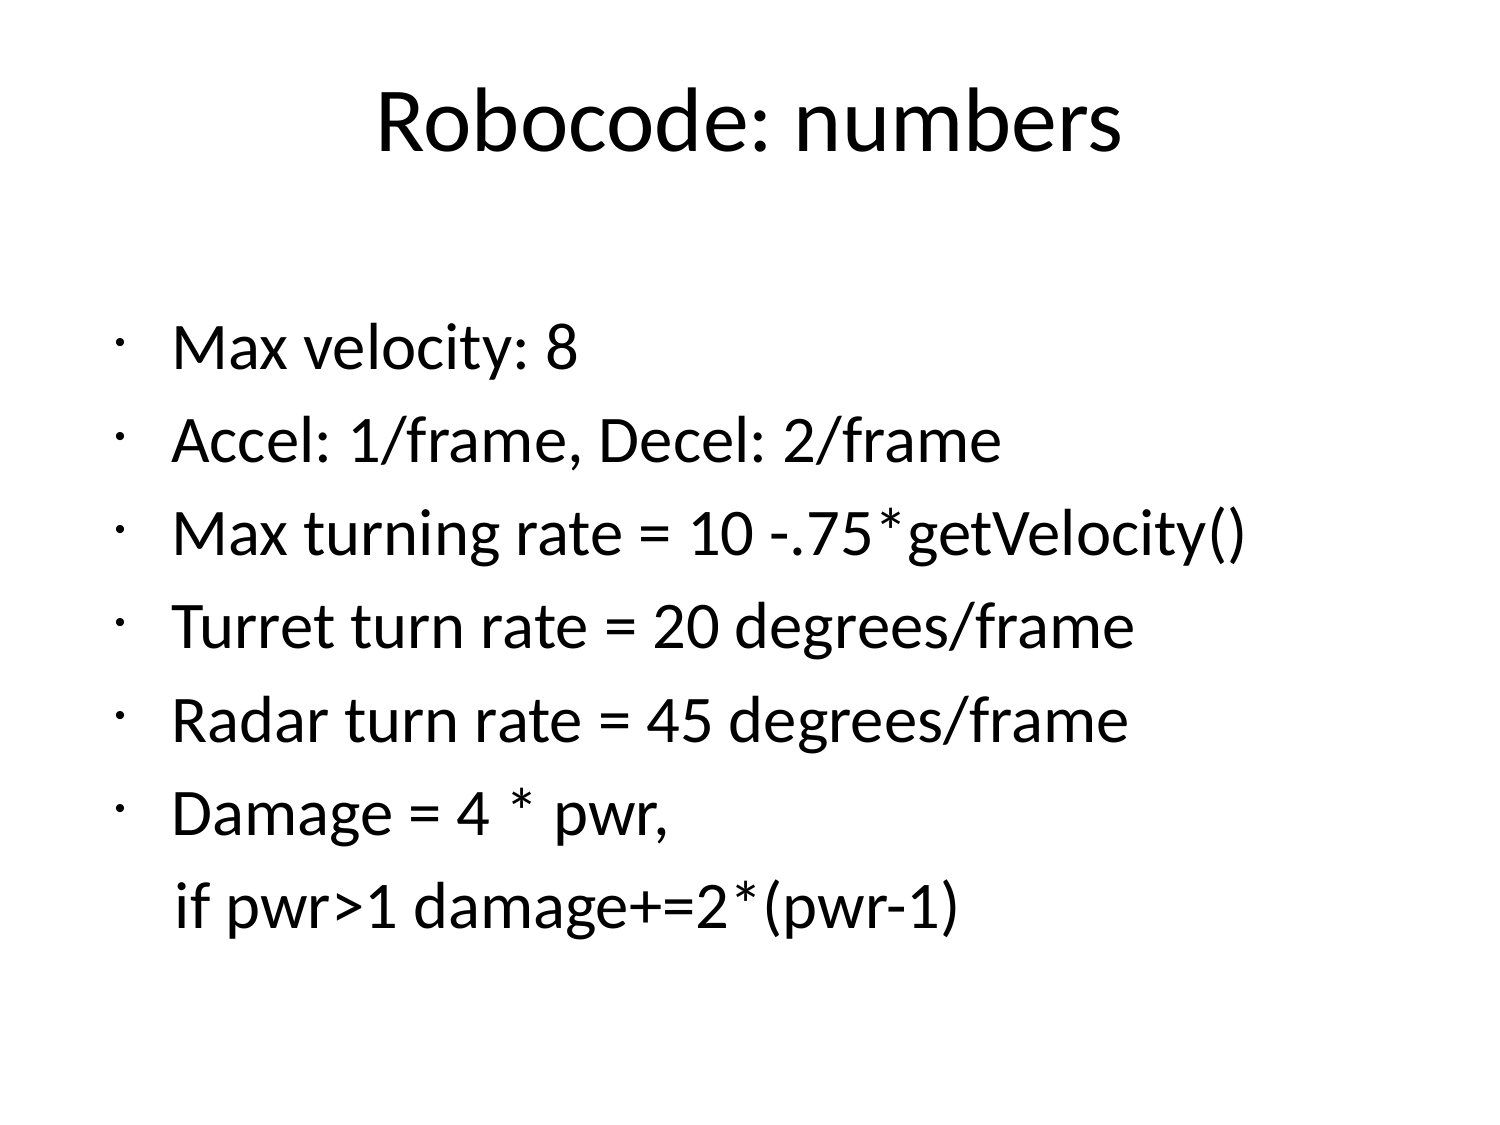

# Robocode: numbers
Max velocity: 8
Accel: 1/frame, Decel: 2/frame
Max turning rate = 10 -.75*getVelocity()
Turret turn rate = 20 degrees/frame
Radar turn rate = 45 degrees/frame
Damage = 4 * pwr,
 if pwr>1 damage+=2*(pwr-1)